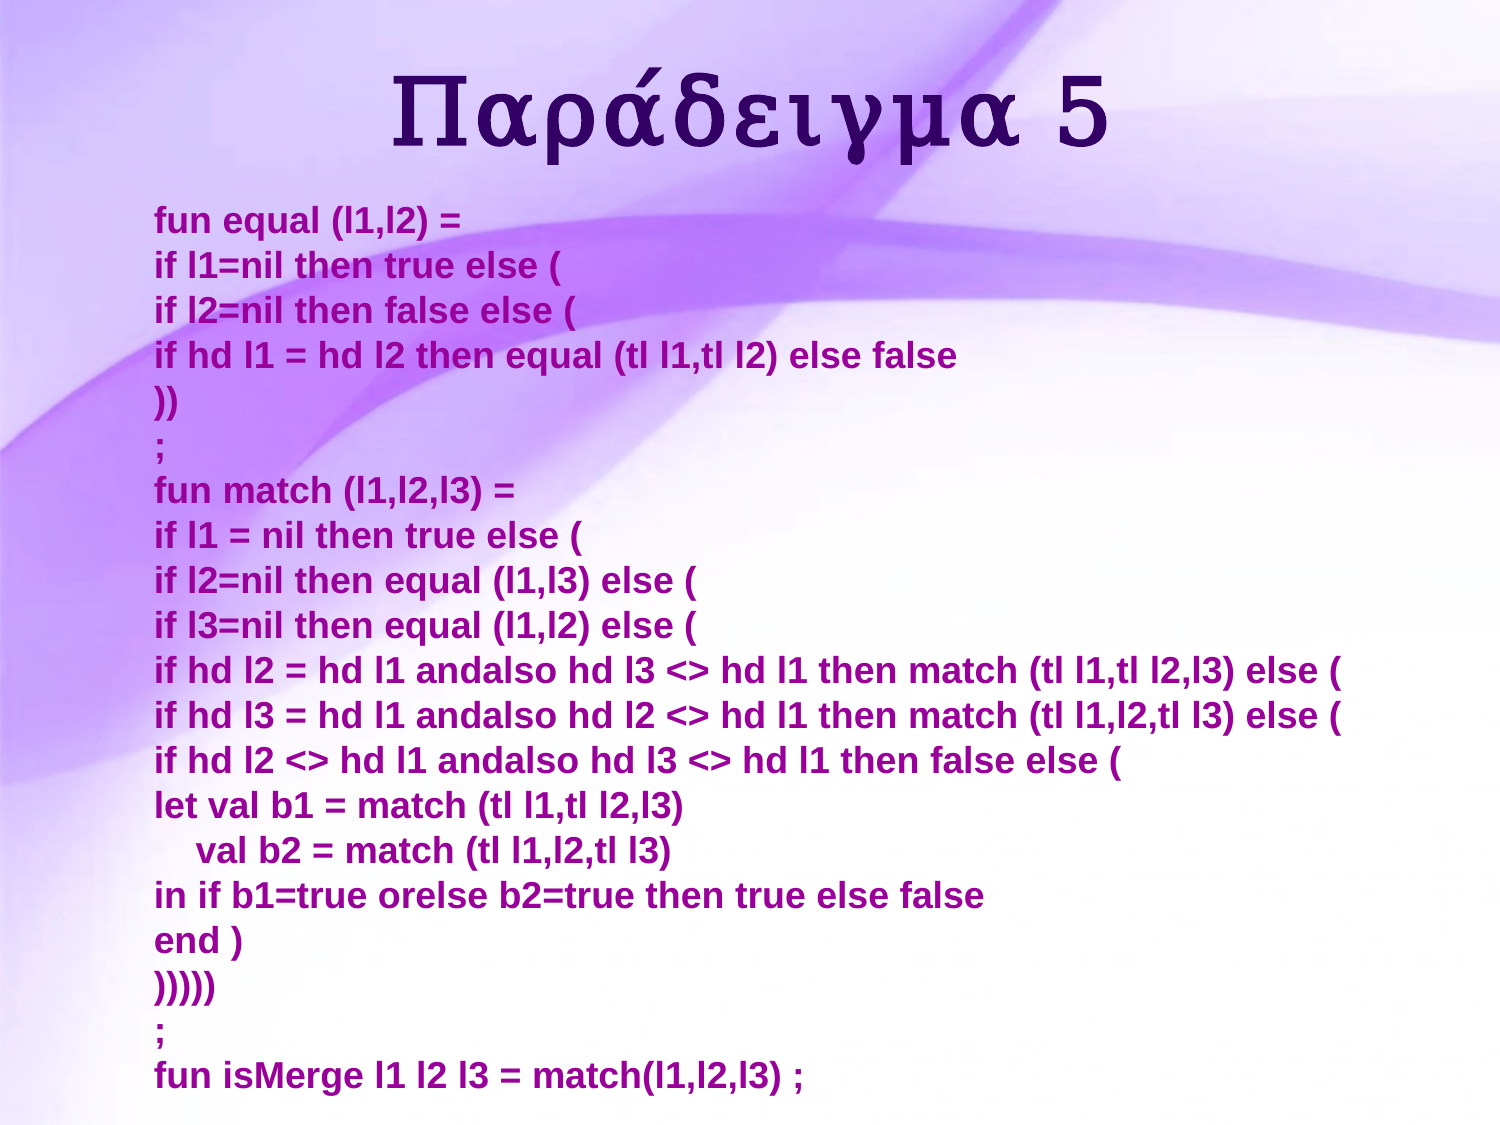

# Παράδειγμα 5
fun equal (l1,l2) =
if l1=nil then true else (
if l2=nil then false else (
if hd l1 = hd l2 then equal (tl l1,tl l2) else false
))
;
fun match (l1,l2,l3) =
if l1 = nil then true else (
if l2=nil then equal (l1,l3) else (
if l3=nil then equal (l1,l2) else (
if hd l2 = hd l1 andalso hd l3 <> hd l1 then match (tl l1,tl l2,l3) else (
if hd l3 = hd l1 andalso hd l2 <> hd l1 then match (tl l1,l2,tl l3) else (
if hd l2 <> hd l1 andalso hd l3 <> hd l1 then false else (
let val b1 = match (tl l1,tl l2,l3)
 val b2 = match (tl l1,l2,tl l3)
in if b1=true orelse b2=true then true else false
end )
)))))
;
fun isMerge l1 l2 l3 = match(l1,l2,l3) ;